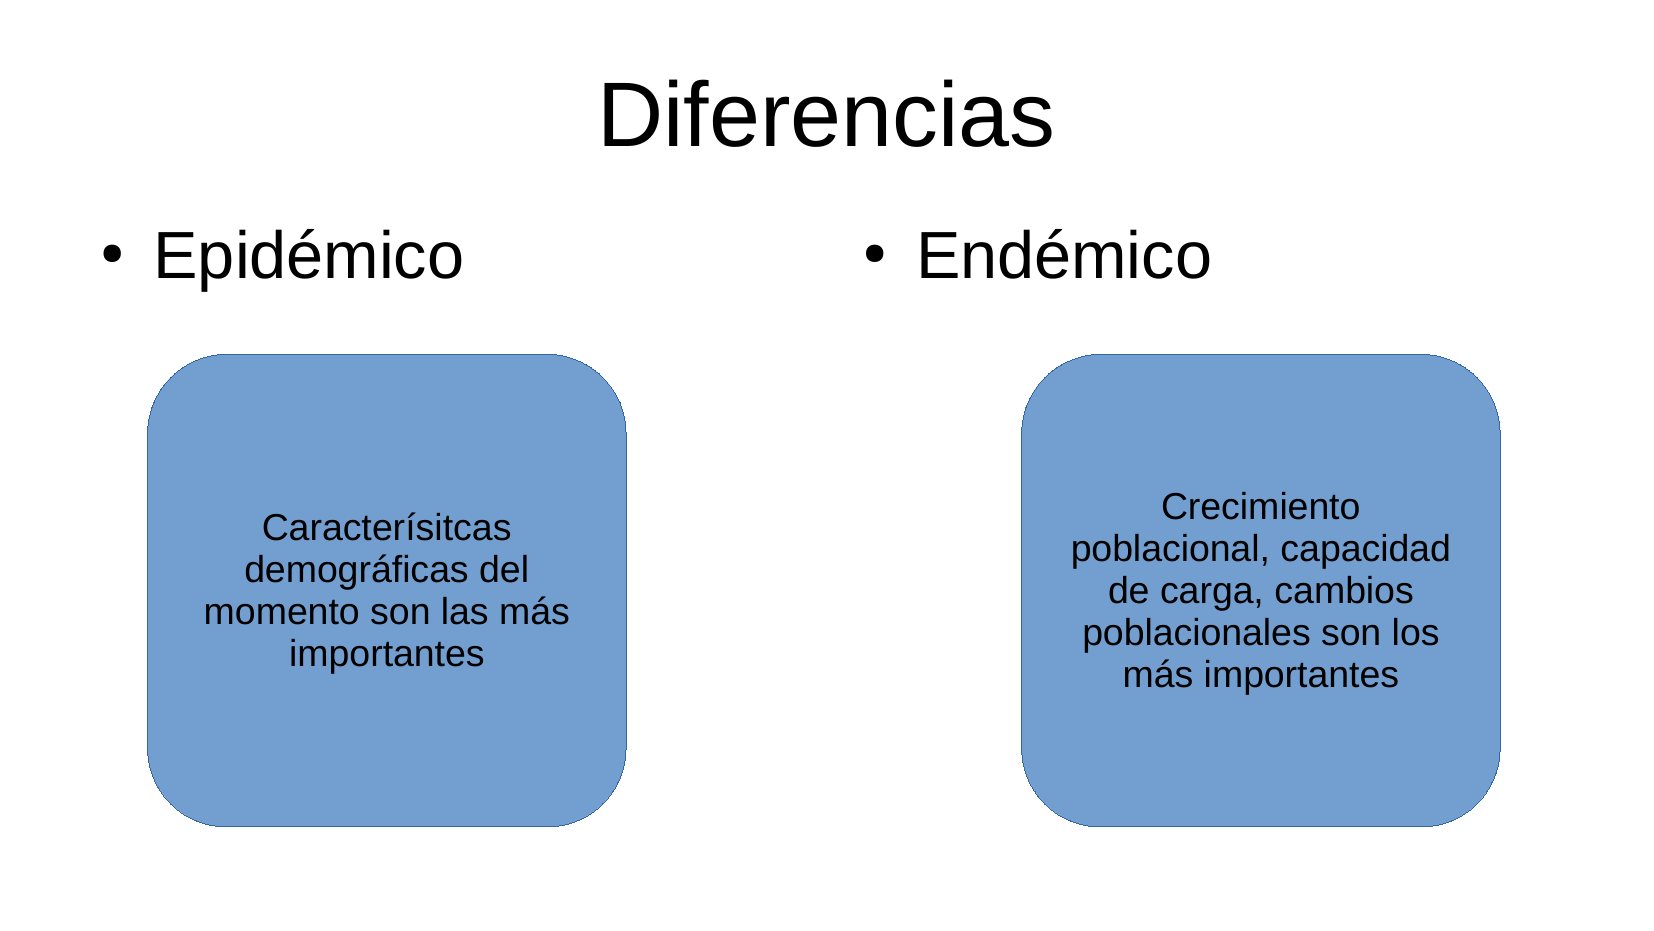

# Diferencias
Epidémico
Endémico
Caracterísitcas demográficas del momento son las más importantes
Crecimiento poblacional, capacidad de carga, cambios poblacionales son los más importantes